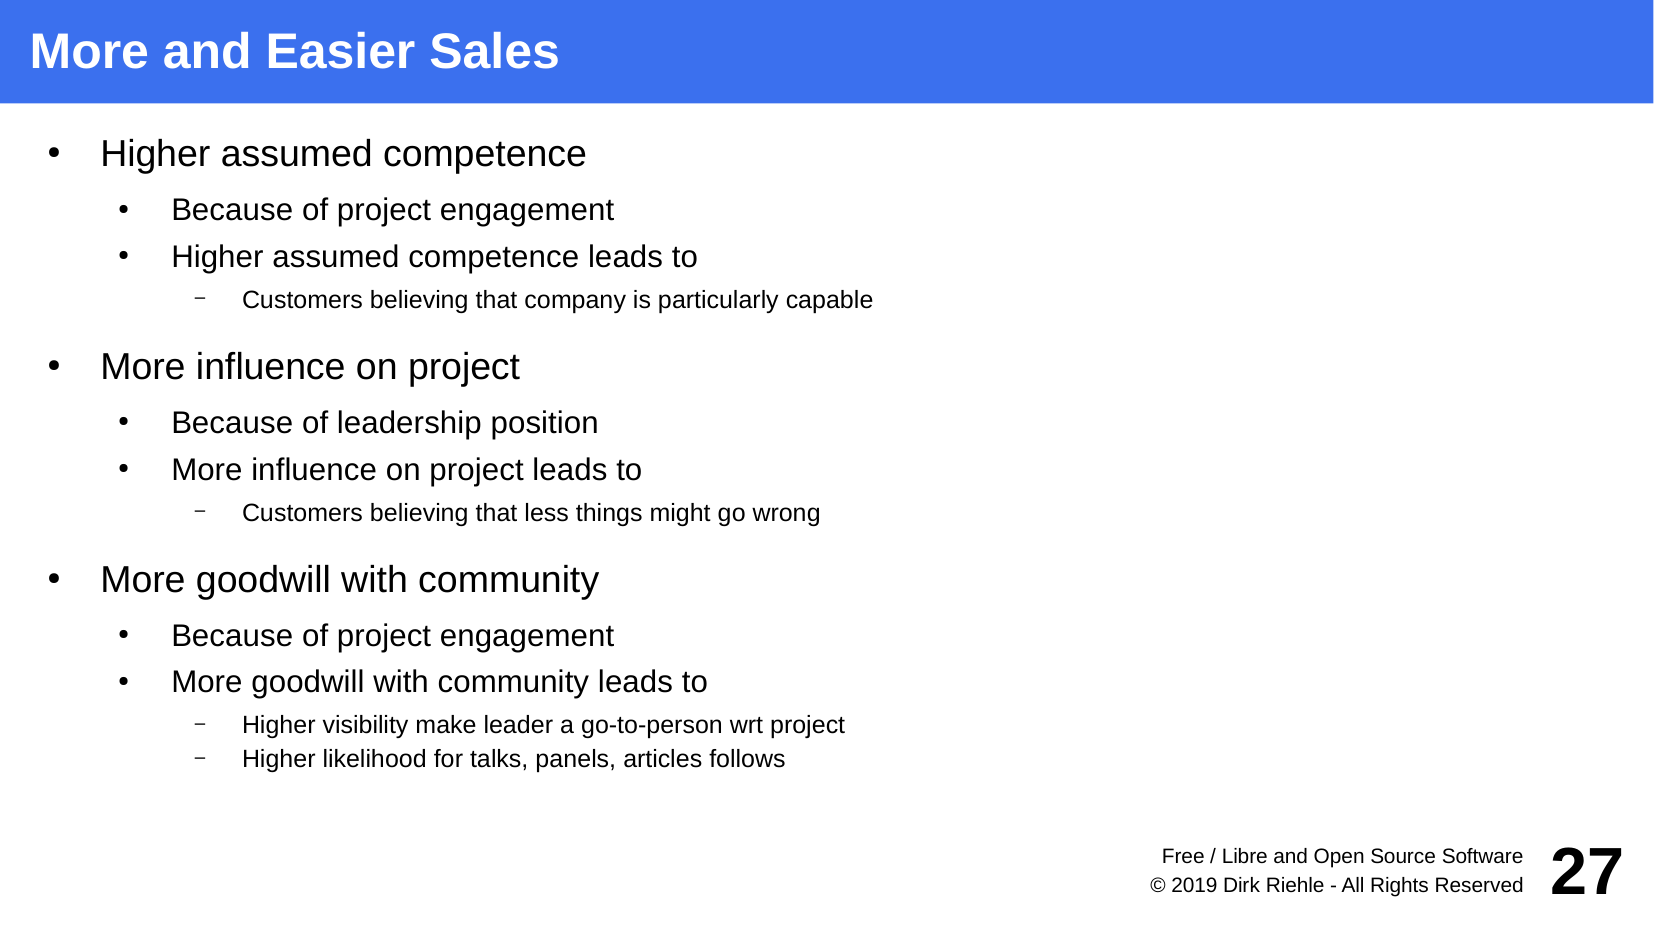

# More and Easier Sales
Higher assumed competence
Because of project engagement
Higher assumed competence leads to
Customers believing that company is particularly capable
More influence on project
Because of leadership position
More influence on project leads to
Customers believing that less things might go wrong
More goodwill with community
Because of project engagement
More goodwill with community leads to
Higher visibility make leader a go-to-person wrt project
Higher likelihood for talks, panels, articles follows
Free / Libre and Open Source Software
27
© 2019 Dirk Riehle - All Rights Reserved